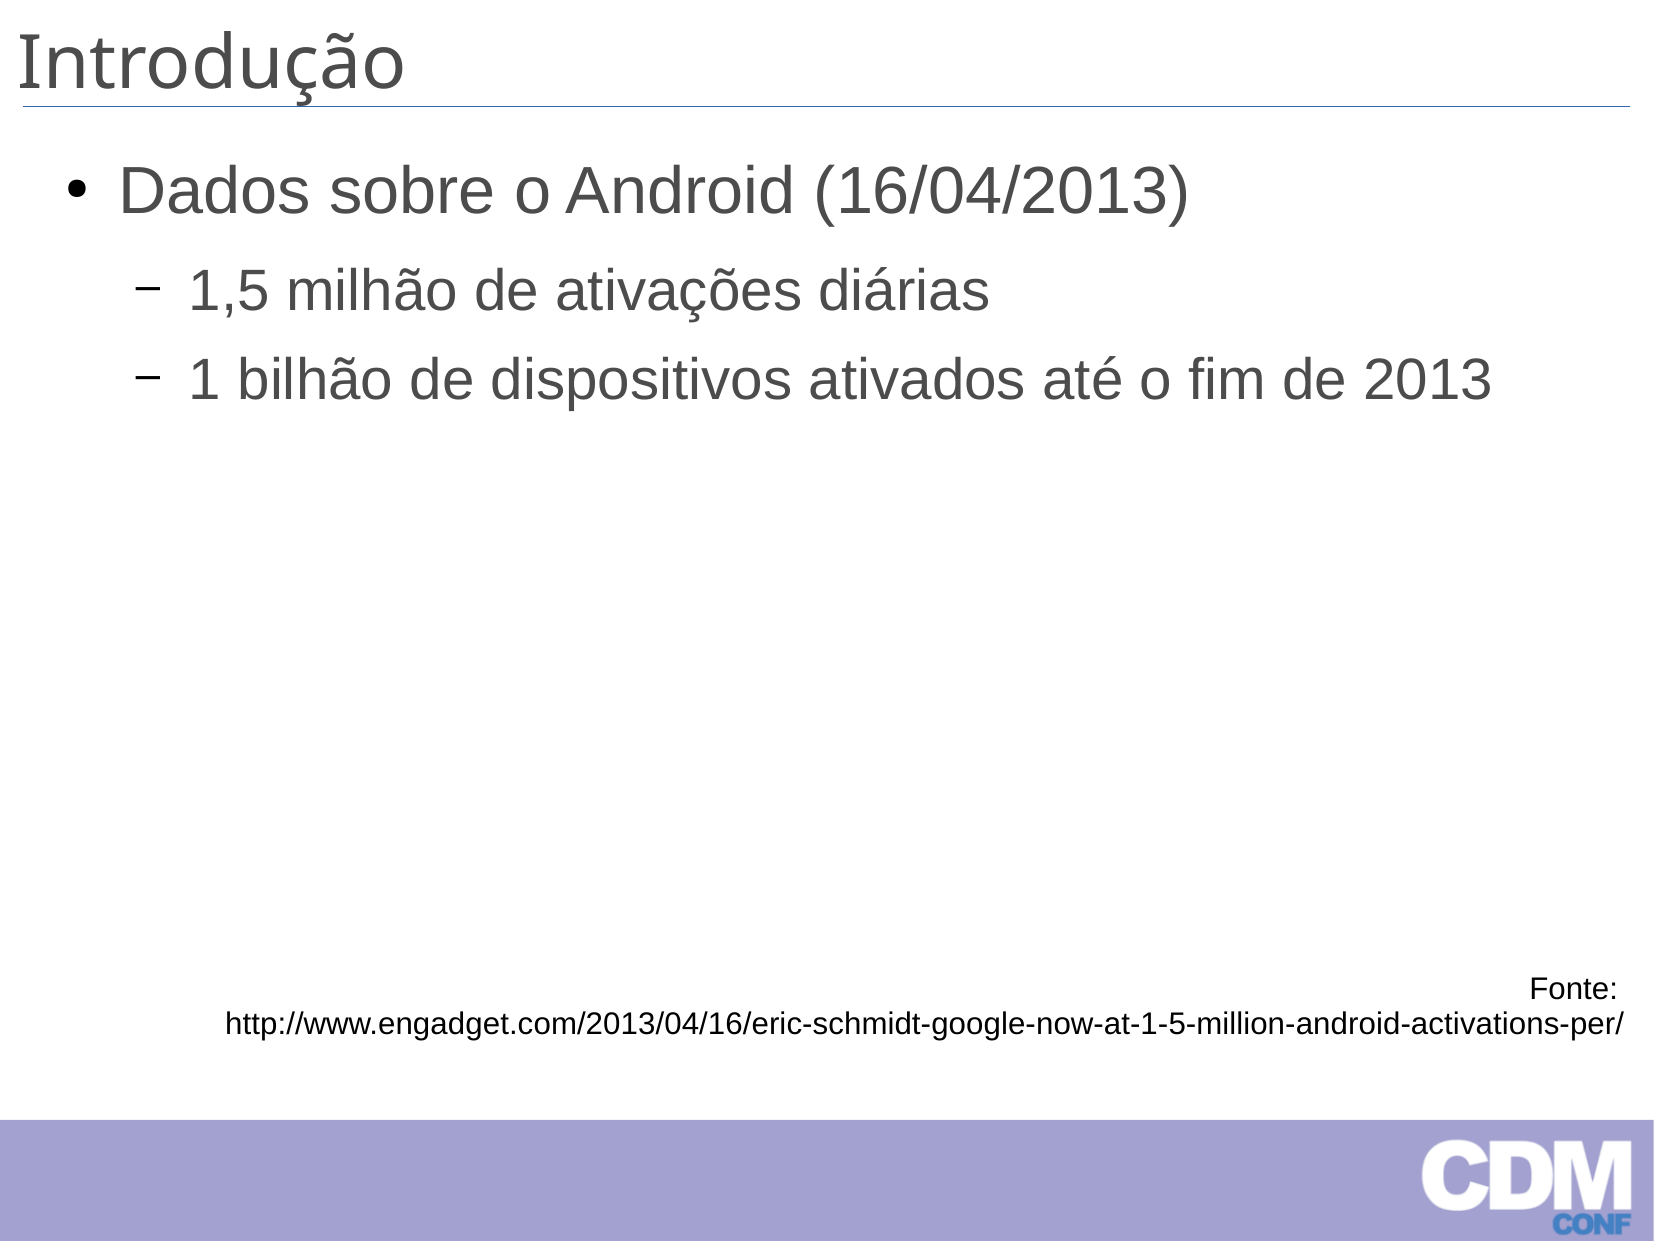

# Introdução
Dados sobre o Android (16/04/2013)
1,5 milhão de ativações diárias
1 bilhão de dispositivos ativados até o fim de 2013
Fonte:
http://www.engadget.com/2013/04/16/eric-schmidt-google-now-at-1-5-million-android-activations-per/